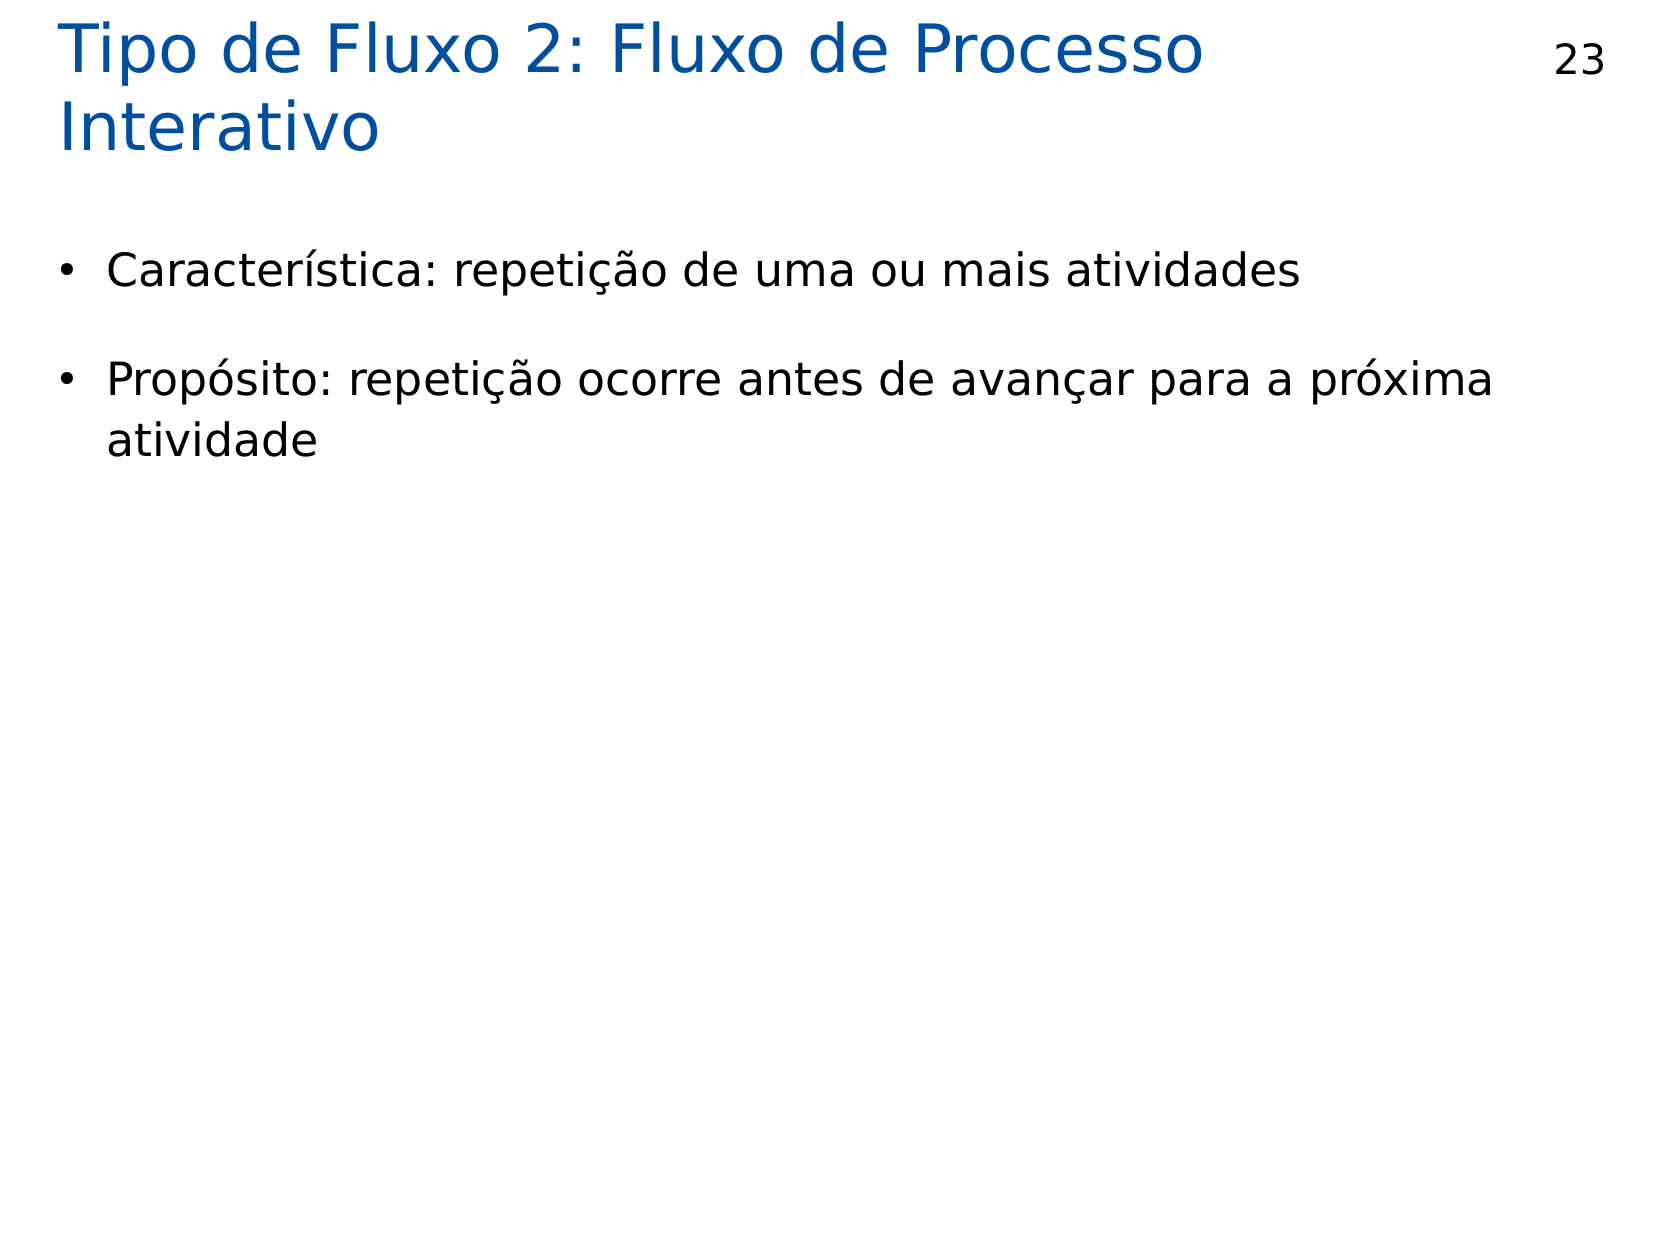

# Tipo de Fluxo 2: Fluxo de Processo Interativo
23
Característica: repetição de uma ou mais atividades
Propósito: repetição ocorre antes de avançar para a próxima atividade